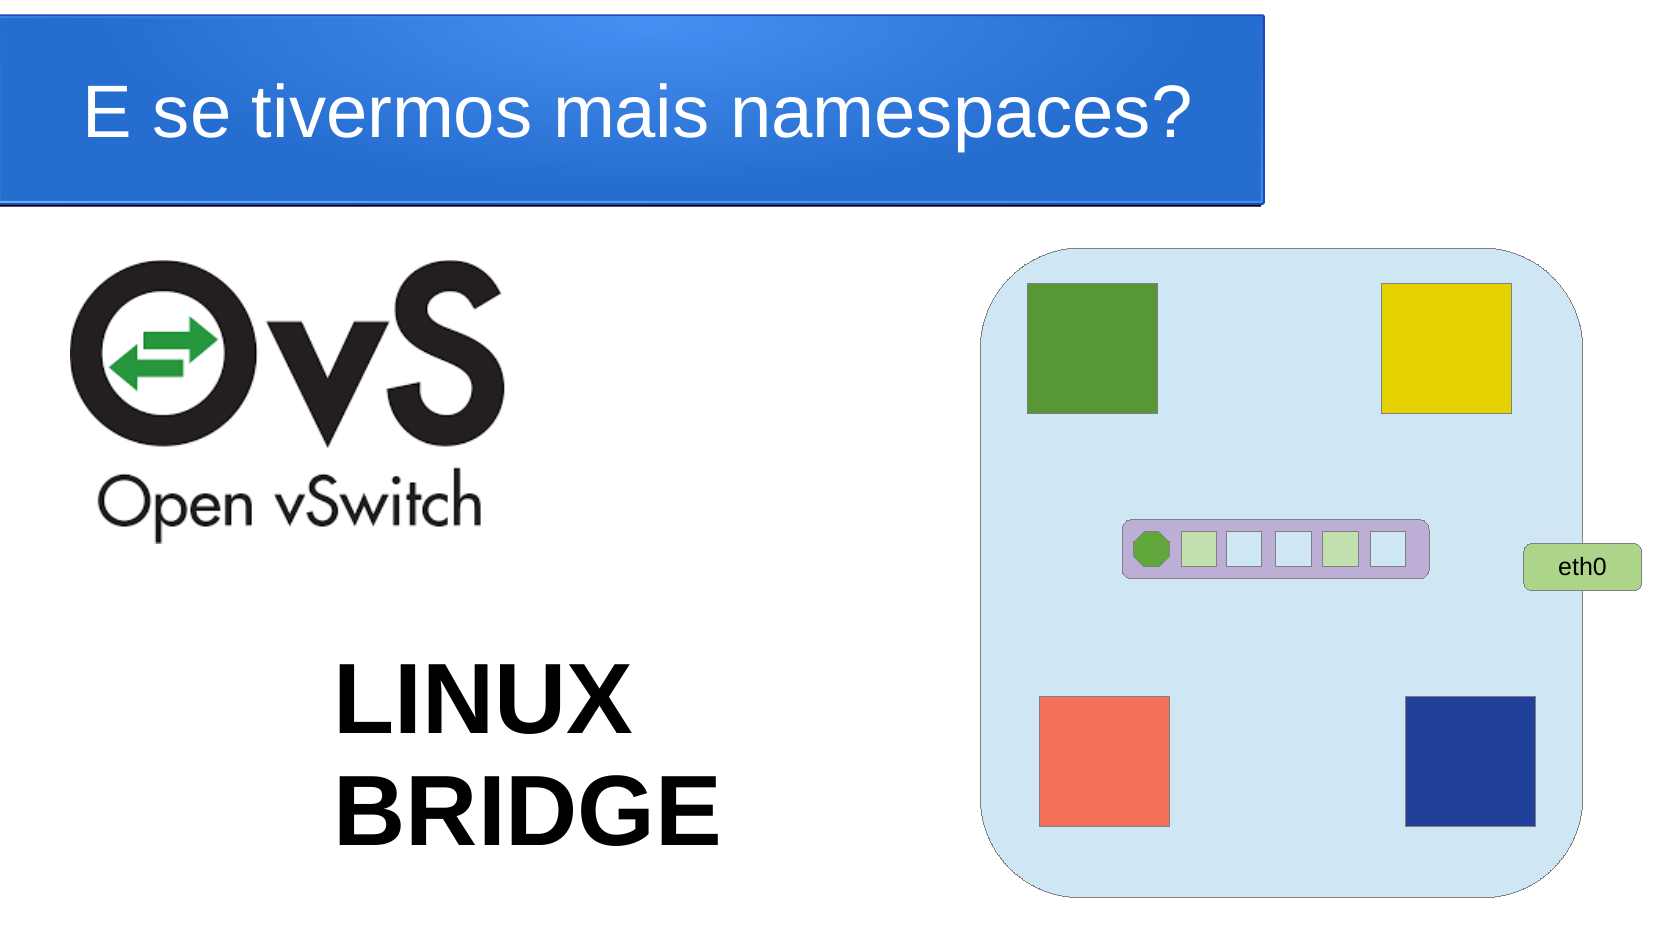

# E se tivermos mais namespaces?
root@machine~ ip netns exec green ping 192.168.15.2
eth0
root@machine~ ip netns
green
yellow
LINUX BRIDGE